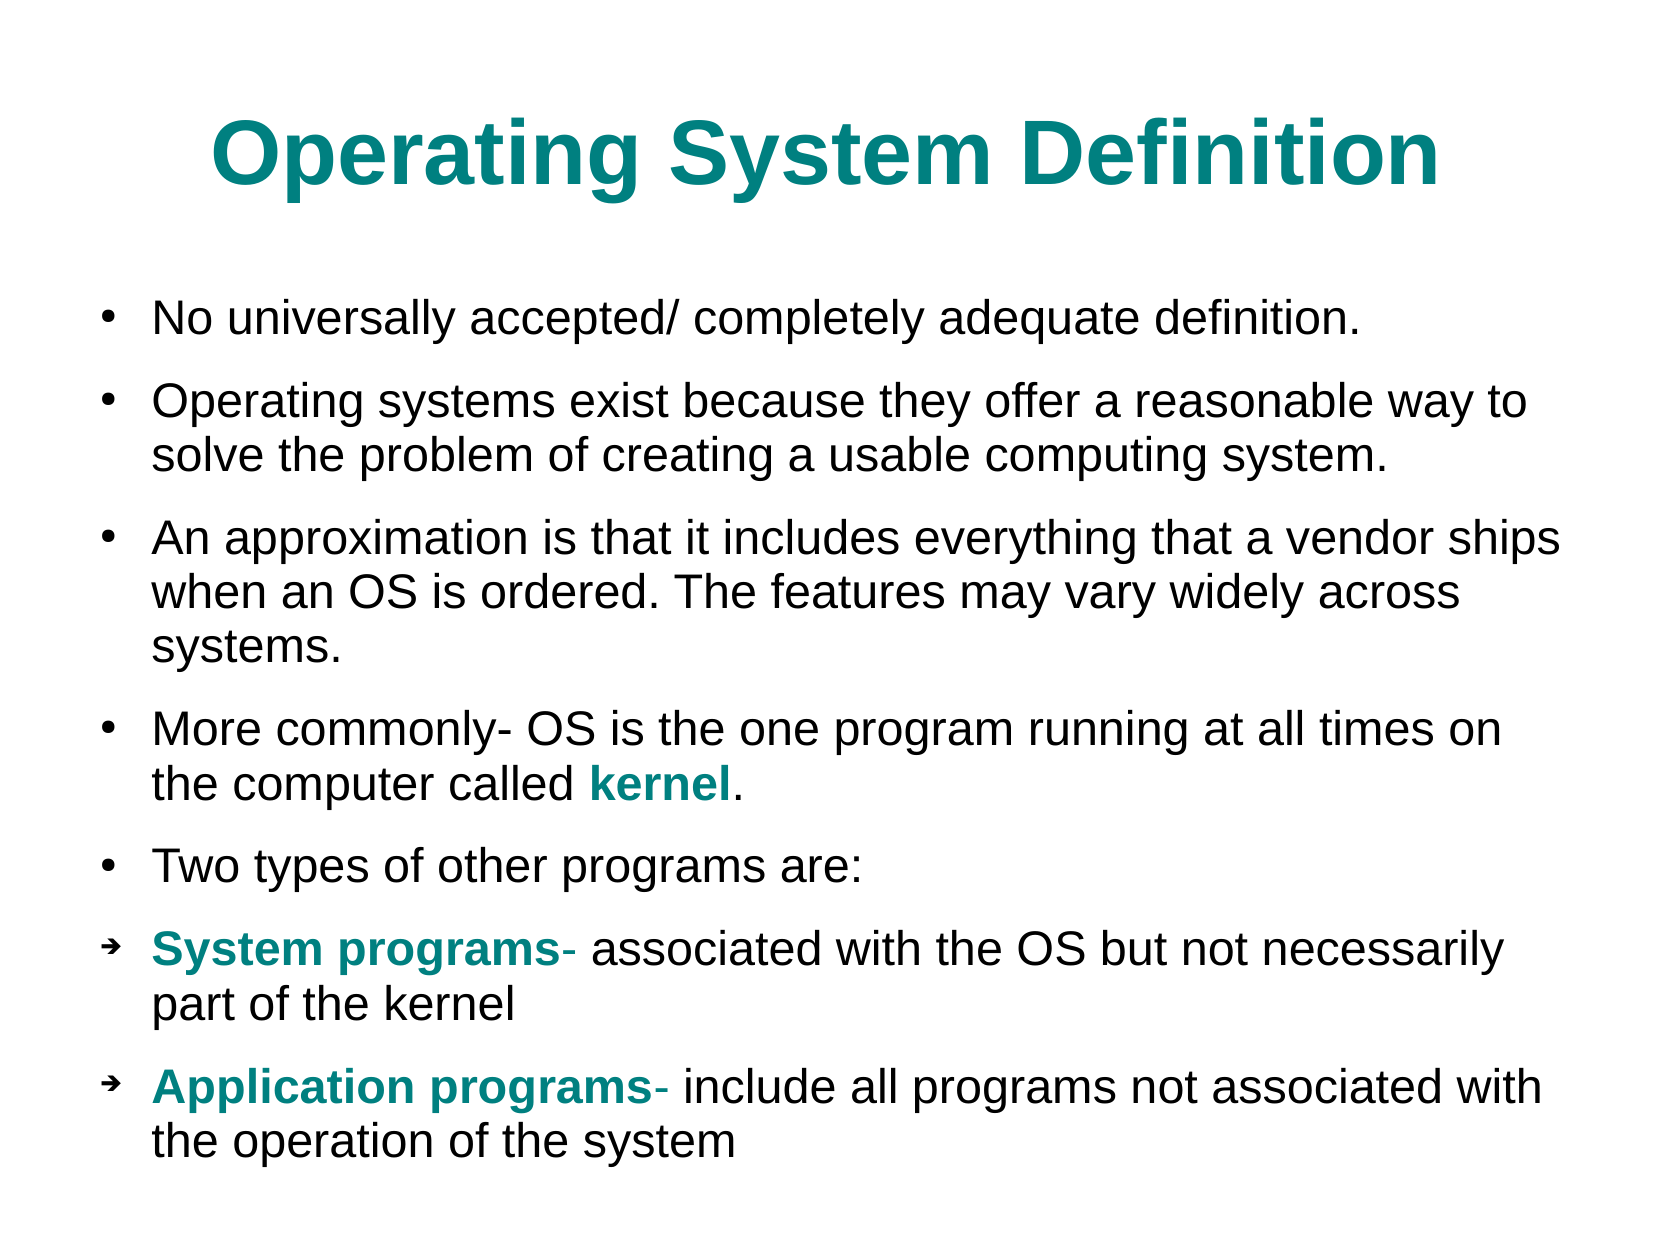

# Operating System Definition
No universally accepted/ completely adequate definition.
Operating systems exist because they offer a reasonable way to solve the problem of creating a usable computing system.
An approximation is that it includes everything that a vendor ships when an OS is ordered. The features may vary widely across systems.
More commonly- OS is the one program running at all times on the computer called kernel.
Two types of other programs are:
System programs- associated with the OS but not necessarily part of the kernel
Application programs- include all programs not associated with the operation of the system